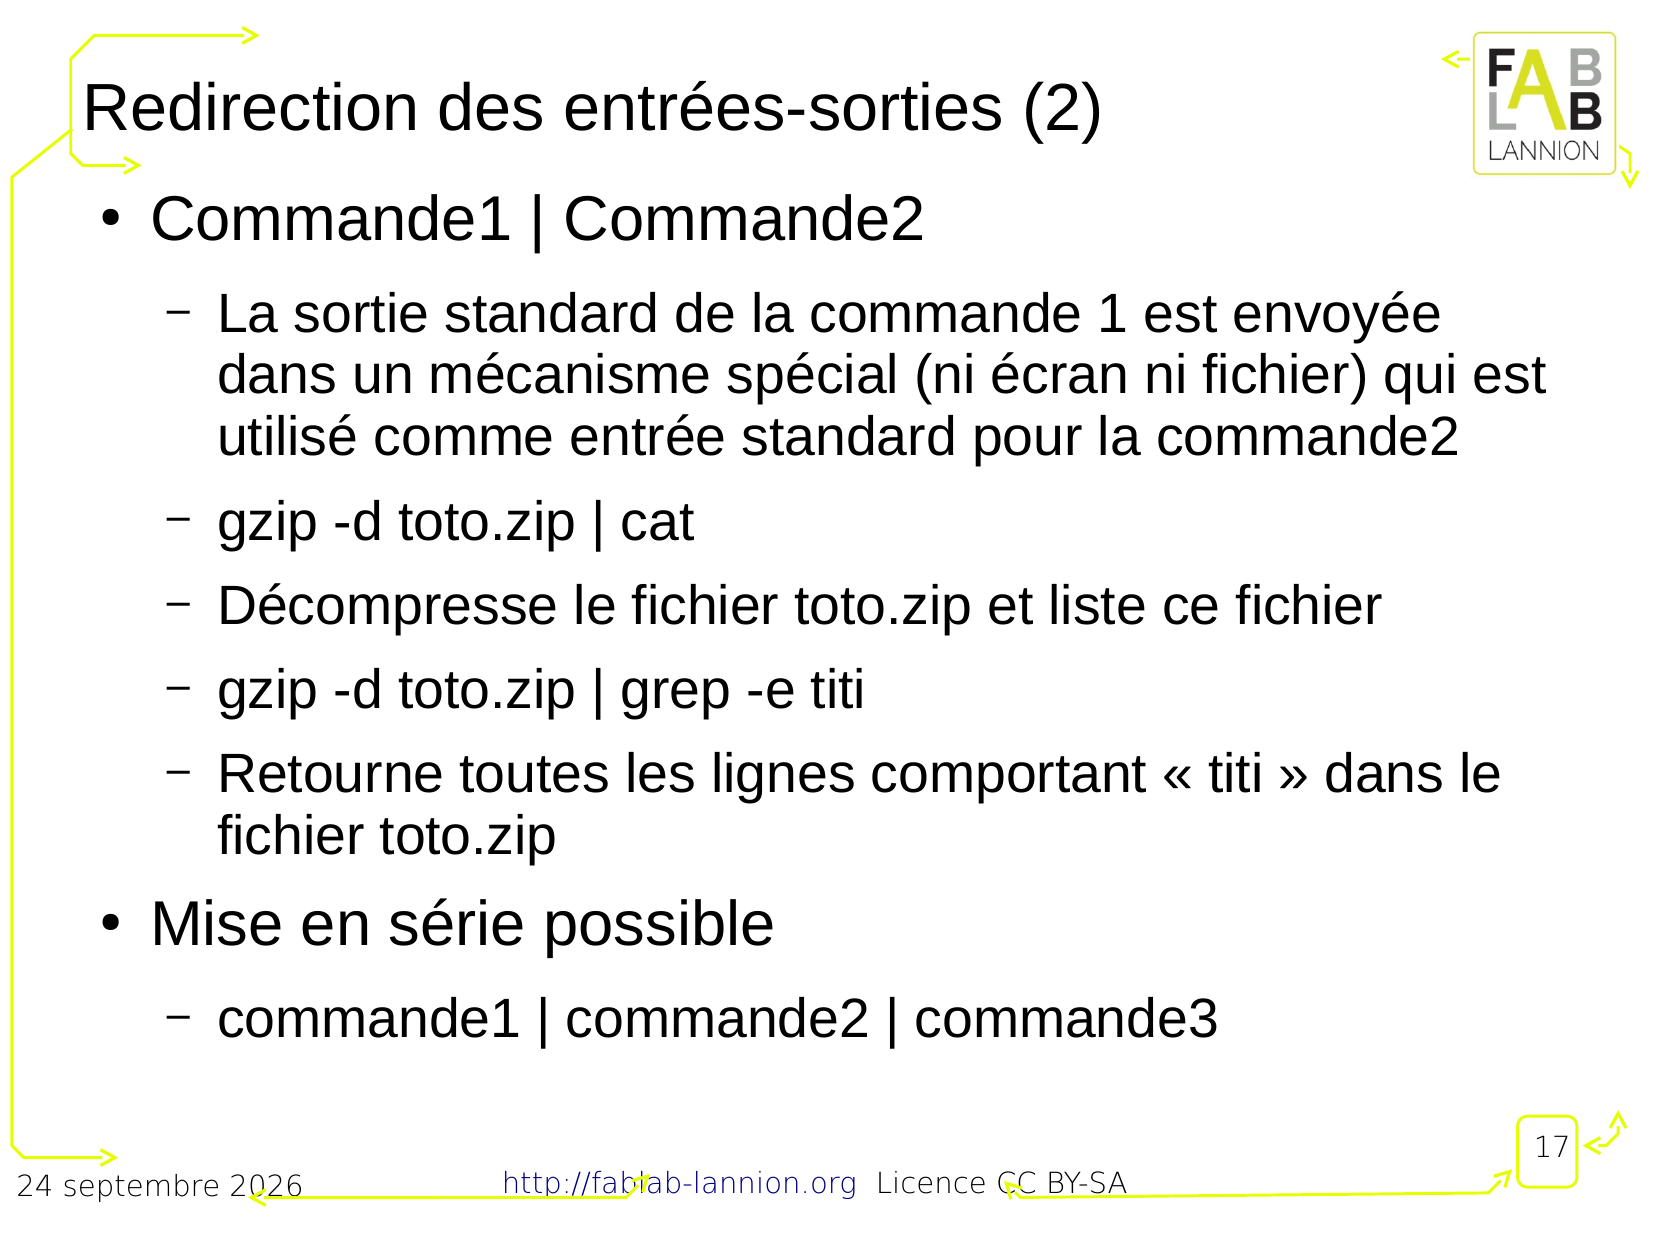

# Redirection des entrées-sorties (2)
Commande1 | Commande2
La sortie standard de la commande 1 est envoyée dans un mécanisme spécial (ni écran ni fichier) qui est utilisé comme entrée standard pour la commande2
gzip -d toto.zip | cat
Décompresse le fichier toto.zip et liste ce fichier
gzip -d toto.zip | grep -e titi
Retourne toutes les lignes comportant « titi » dans le fichier toto.zip
Mise en série possible
commande1 | commande2 | commande3
17